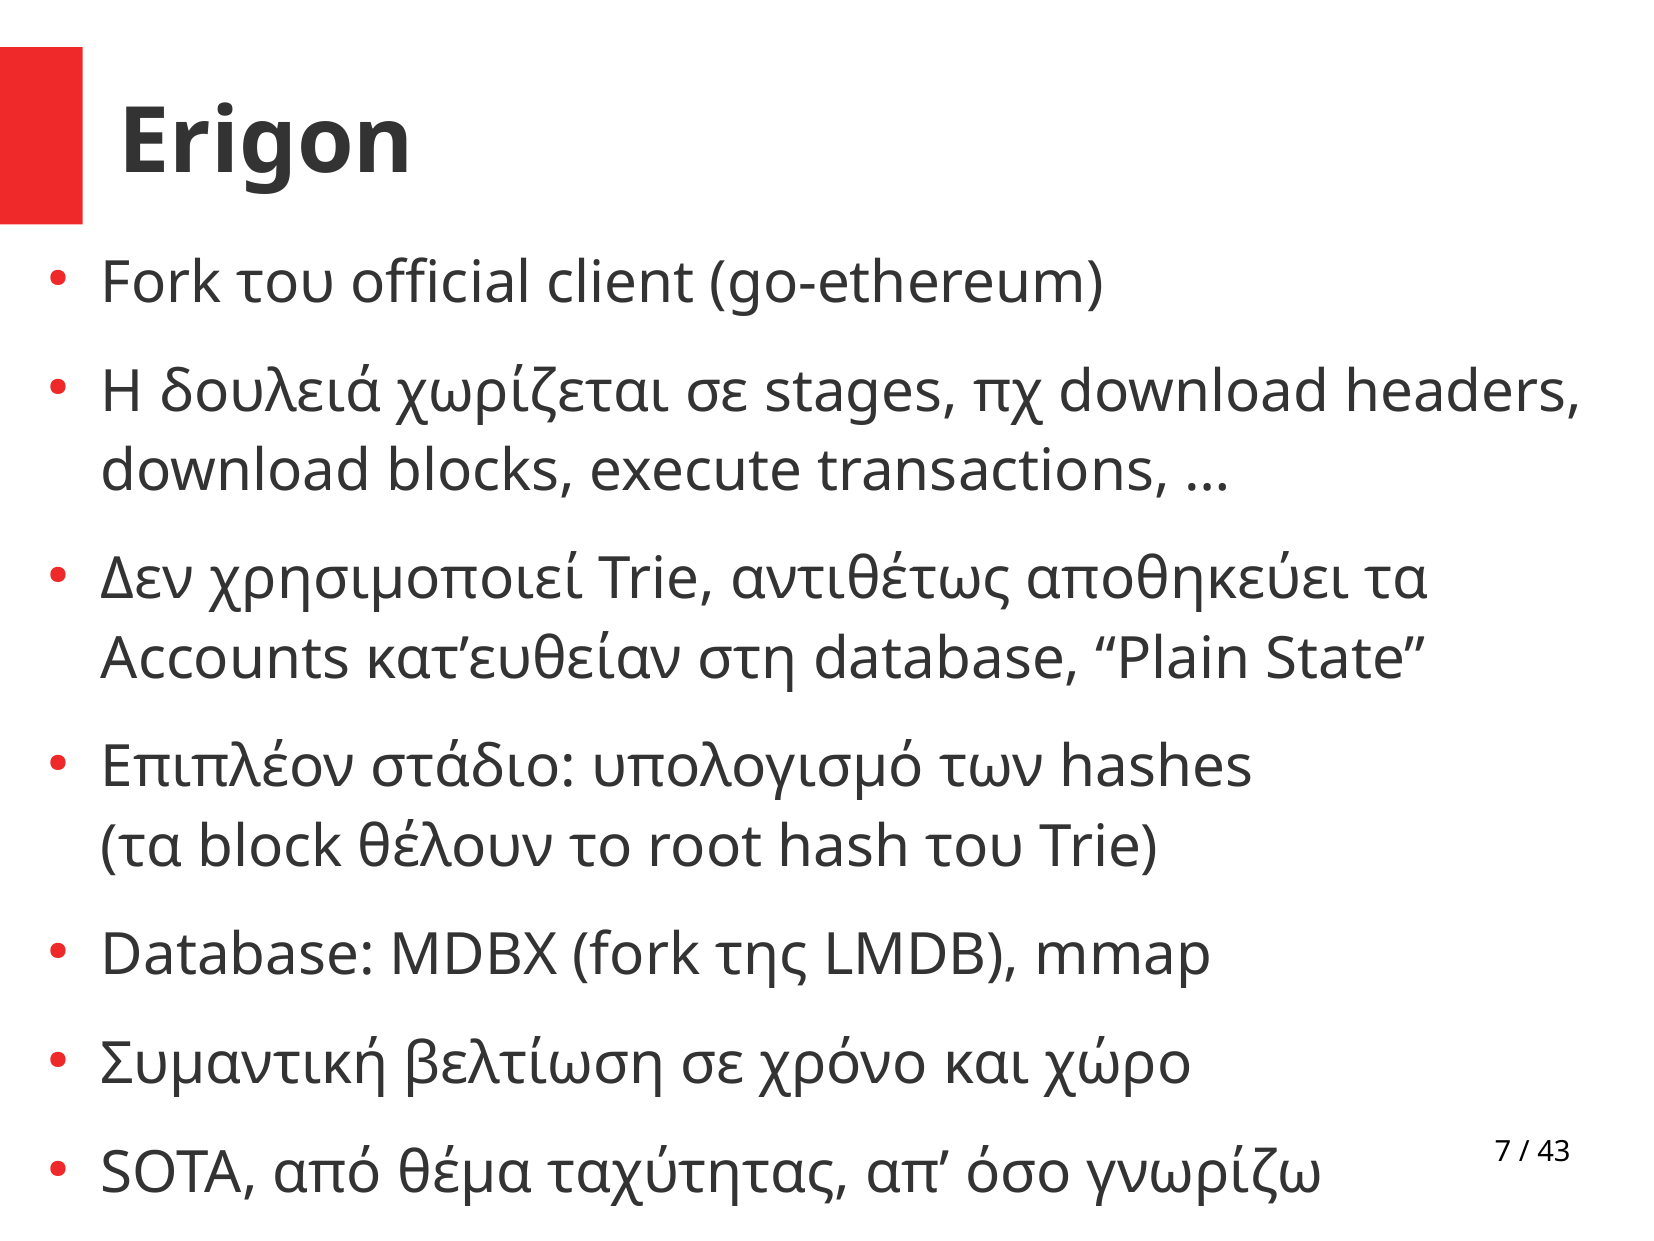

# Erigon
Fork του official client (go-ethereum)
Η δουλειά χωρίζεται σε stages, πχ download headers, download blocks, execute transactions, …
Δεν χρησιμοποιεί Trie, αντιθέτως αποθηκεύει τα Accounts κατ’ευθείαν στη database, “Plain State”
Επιπλέον στάδιο: υπολογισμό των hashes
(τα block θέλουν το root hash του Trie)
Database: MDBX (fork της LMDB), mmap
Συμαντική βελτίωση σε χρόνο και χώρο
SOTA, από θέμα ταχύτητας, απ’ όσο γνωρίζω
7